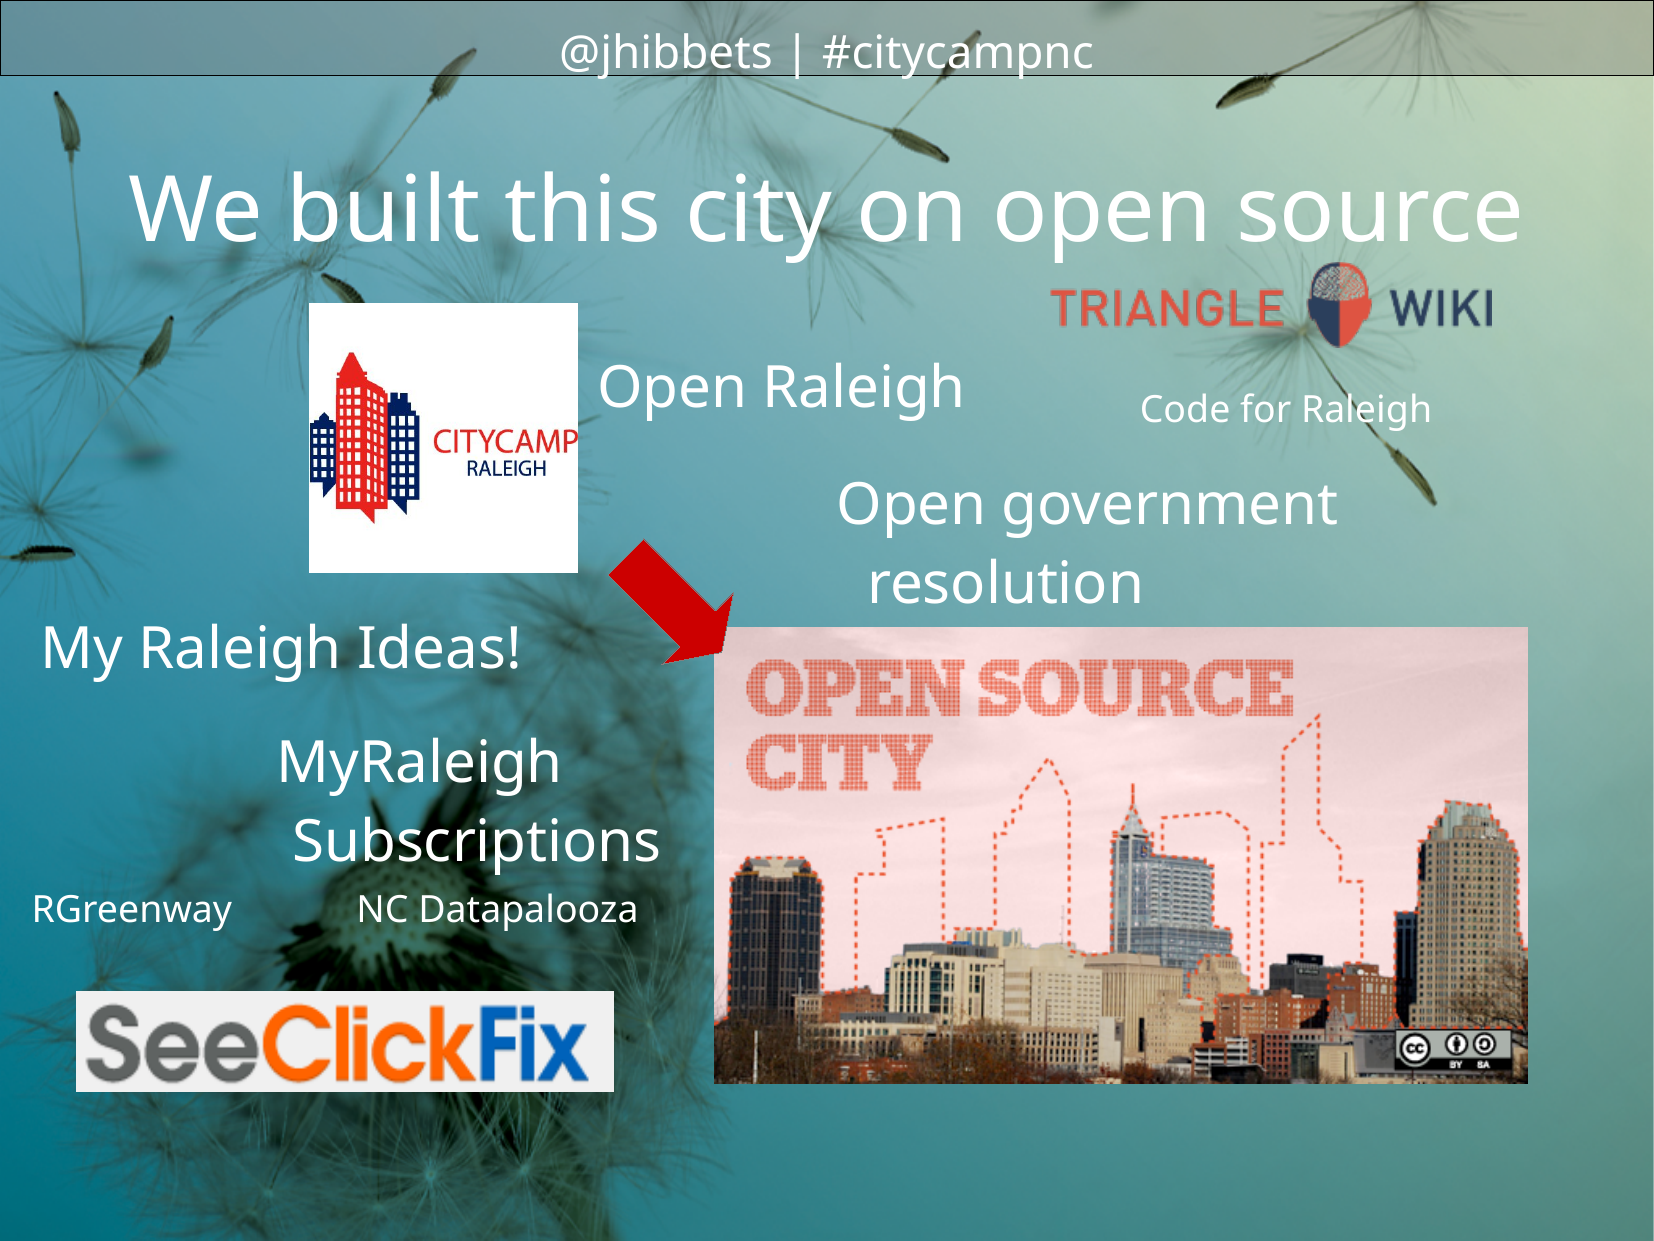

# We built this city on open source
Open Raleigh
Code for Raleigh
Open government
 resolution
My Raleigh Ideas!
MyRaleigh
 Subscriptions
RGreenway
NC Datapalooza